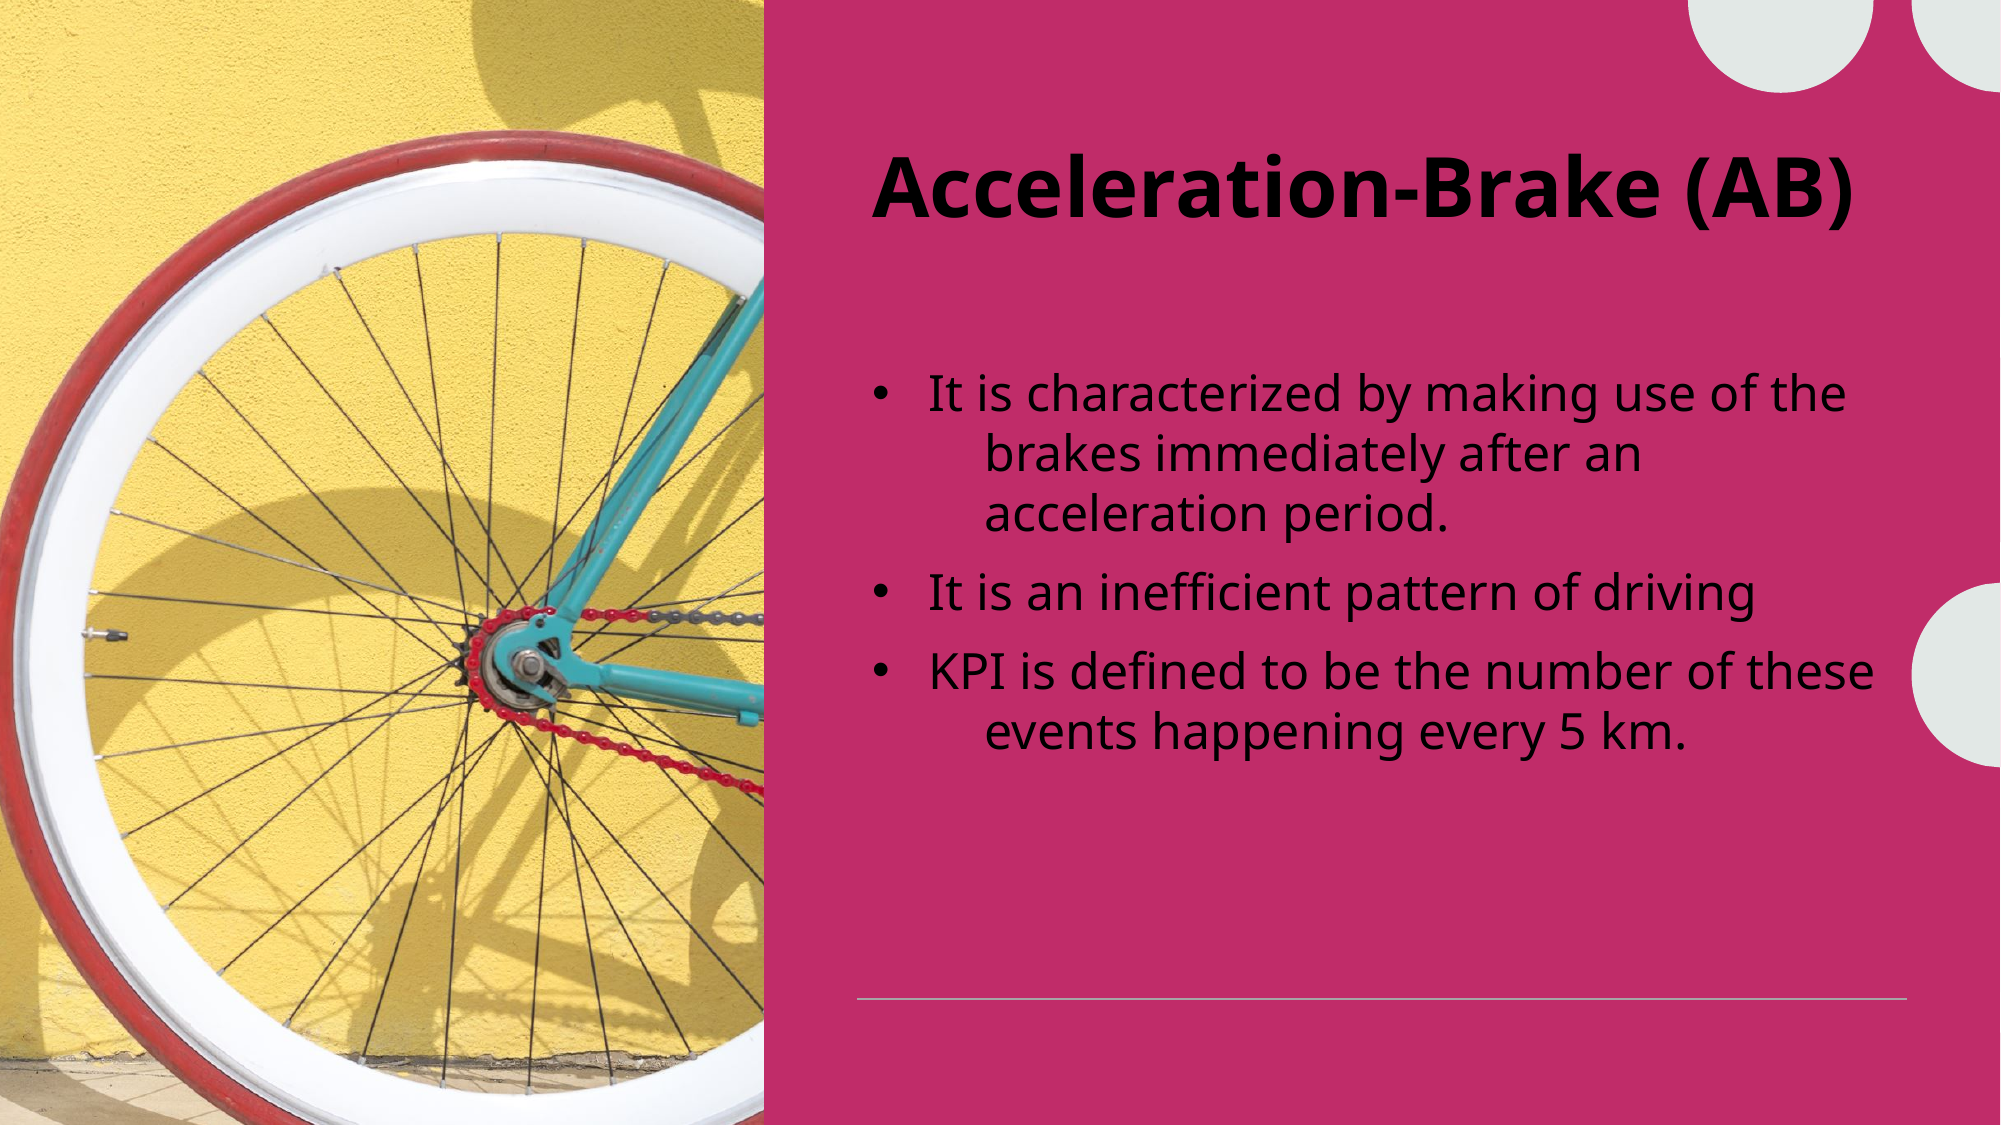

# Acceleration-Brake (AB)
It is characterized by making use of the brakes immediately after an acceleration period.
It is an inefficient pattern of driving
KPI is defined to be the number of these events happening every 5 km.